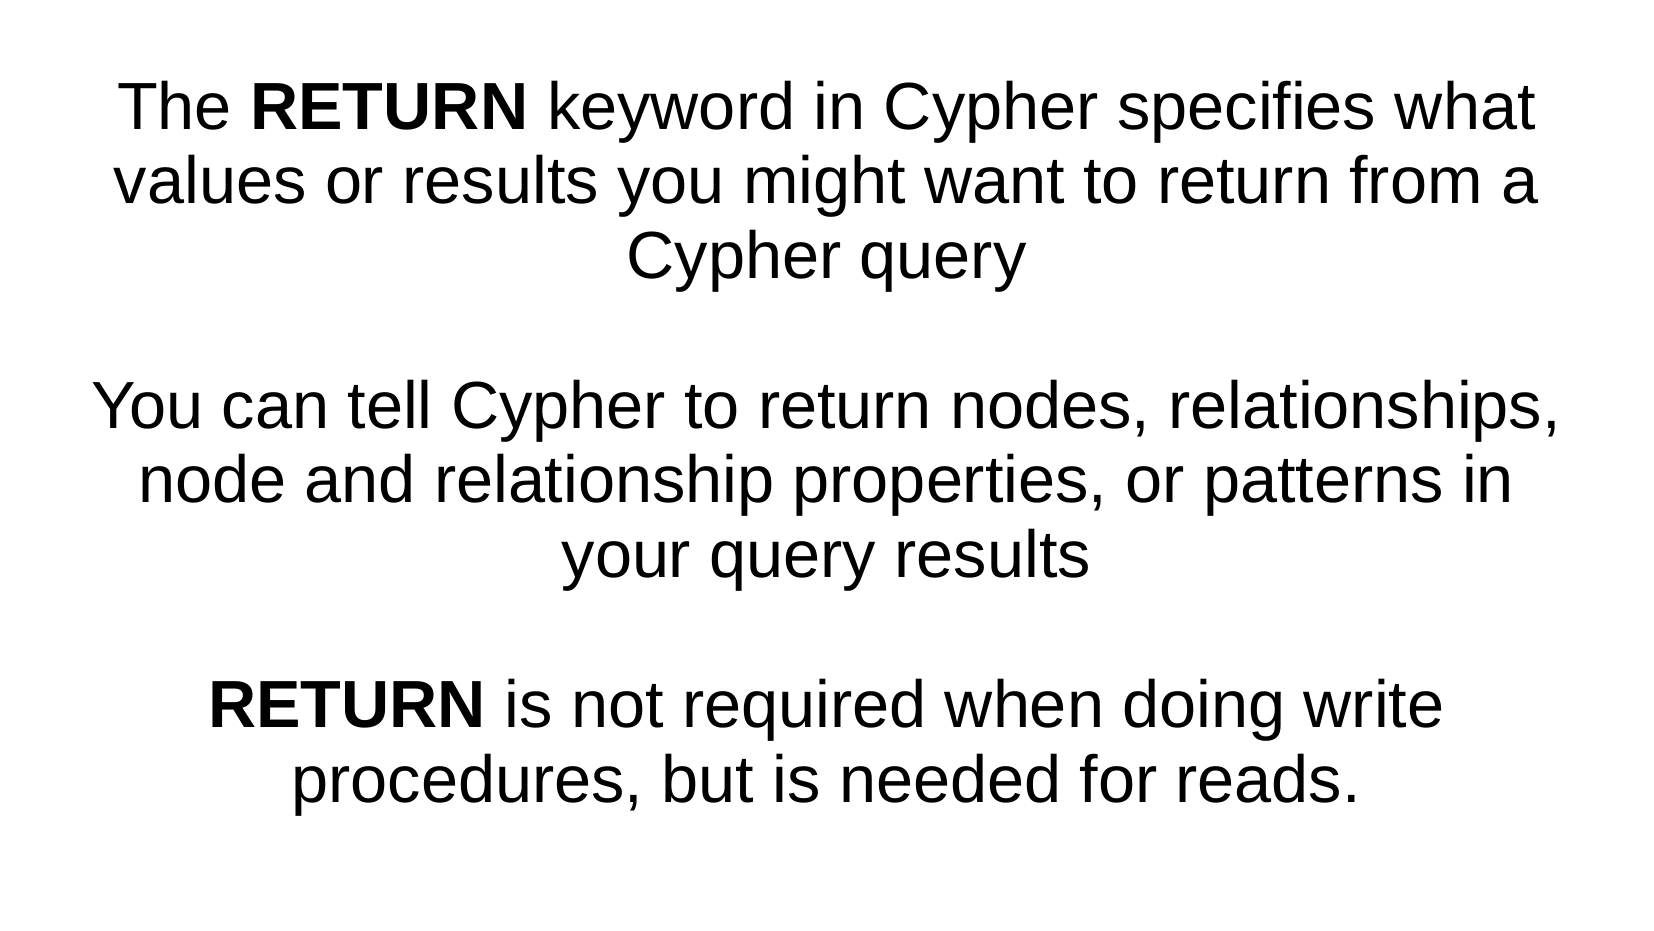

# The RETURN keyword in Cypher specifies what values or results you might want to return from a Cypher query
You can tell Cypher to return nodes, relationships, node and relationship properties, or patterns in your query results
RETURN is not required when doing write procedures, but is needed for reads.